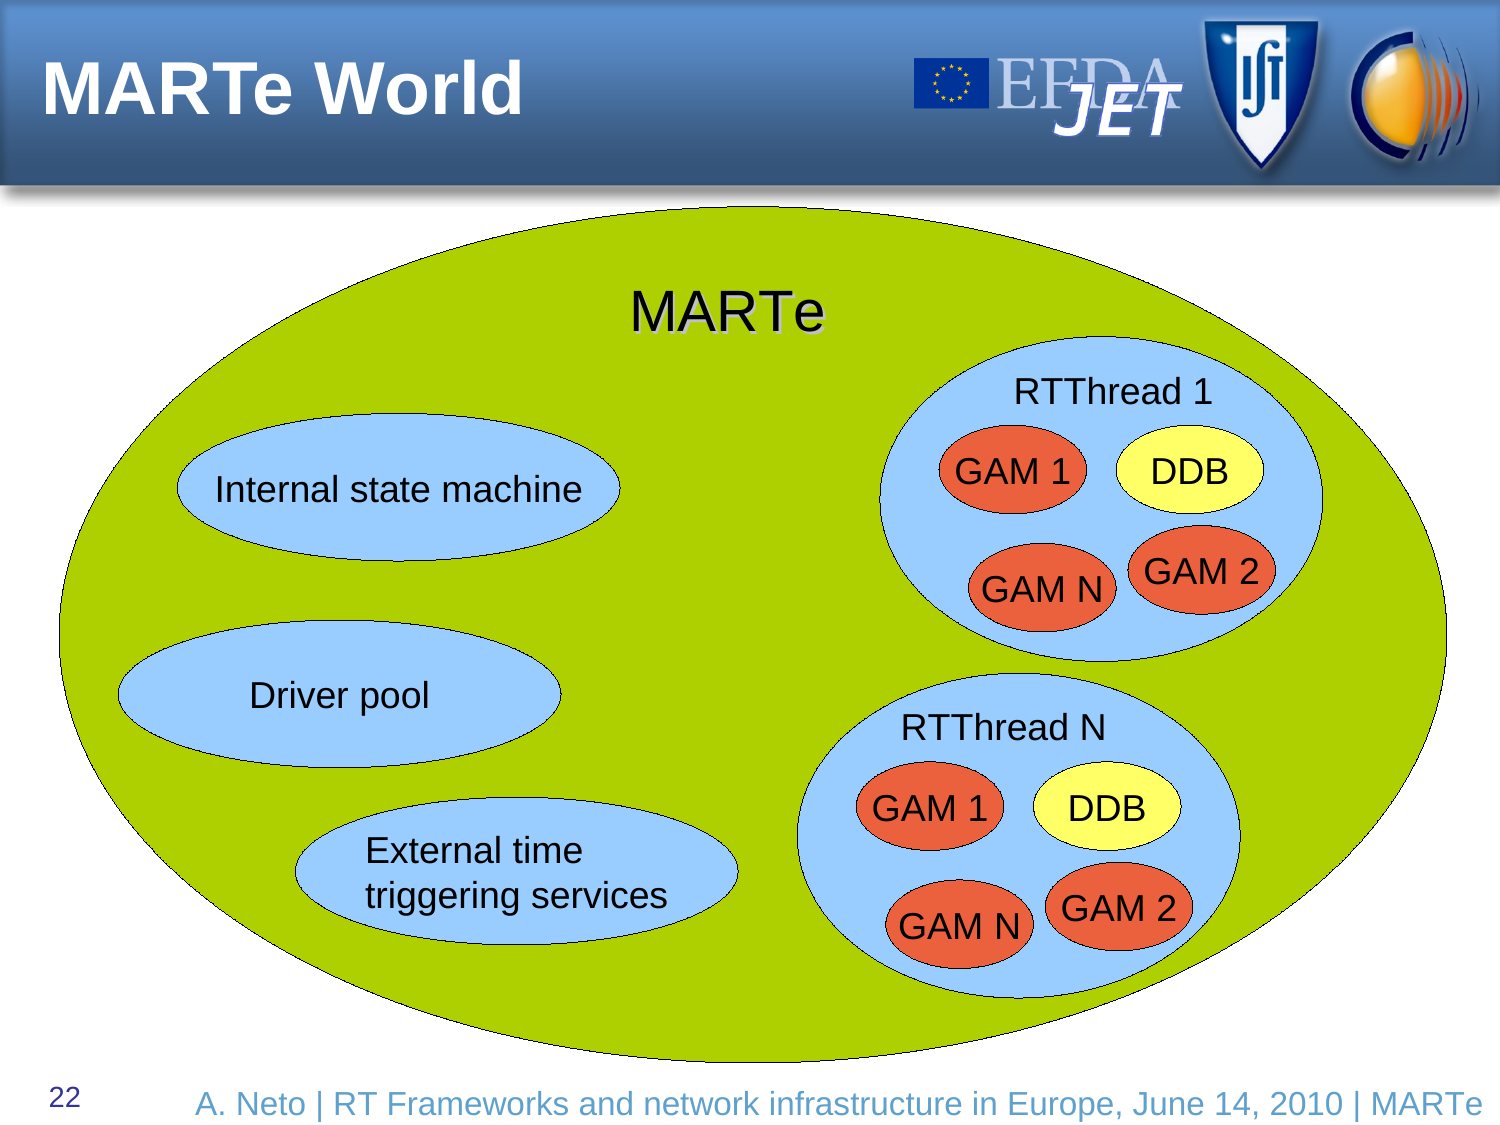

# MARTe World
MARTe
RTThread 1
Internal state machine
GAM 1
DDB
GAM 2
GAM N
Driver pool
RTThread N
GAM 1
DDB
External time
triggering services
GAM 2
GAM N